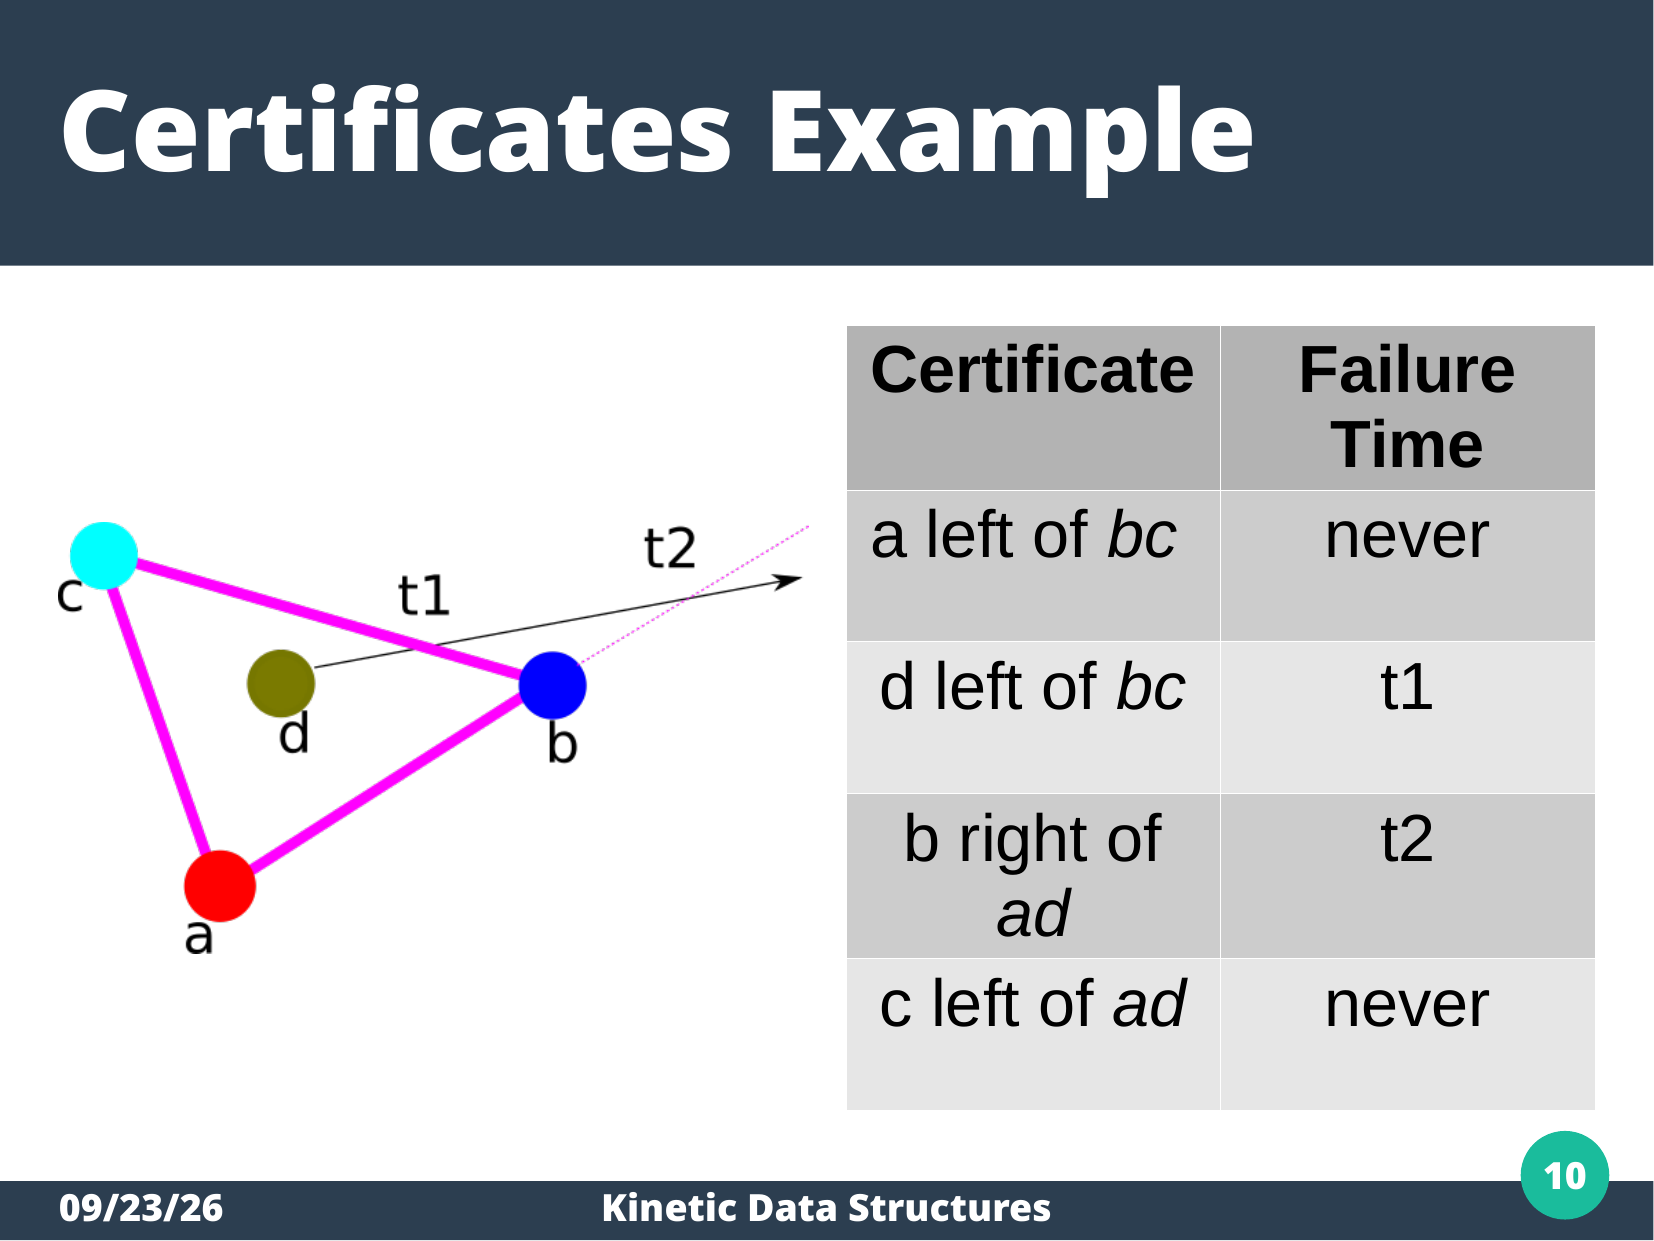

# Certificates Example
| Certificate | Failure Time |
| --- | --- |
| a left of bc | never |
| d left of bc | t1 |
| b right of ad | t2 |
| c left of ad | never |
10
Kinetic Data Structures